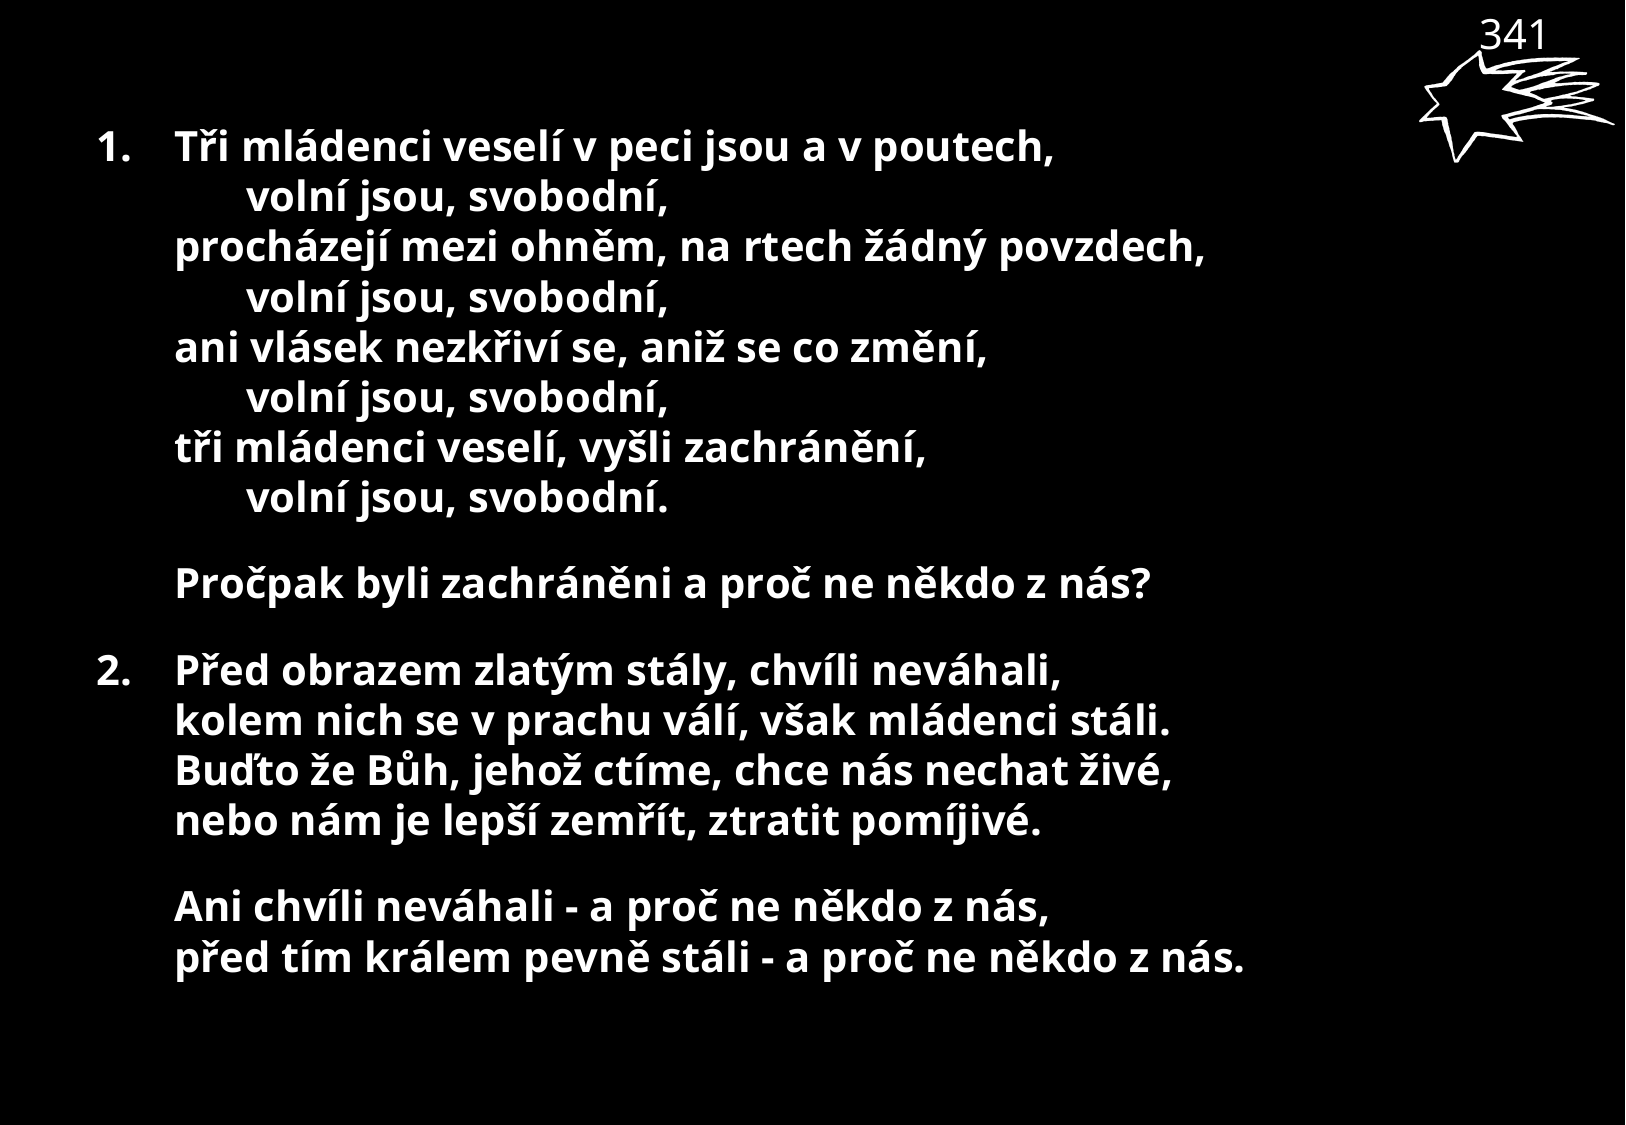

341
# 1. 	Tři mládenci veselí v peci jsou a v poutech, volní jsou, svobodní, procházejí mezi ohněm, na rtech žádný povzdech, volní jsou, svobodní, ani vlásek nezkřiví se, aniž se co změní, volní jsou, svobodní, tři mládenci veselí, vyšli zachránění, volní jsou, svobodní.
	Pročpak byli zachráněni a proč ne někdo z nás?
Před obrazem zlatým stály, chvíli neváhali,
kolem nich se v prachu válí, však mládenci stáli.
Buďto že Bůh, jehož ctíme, chce nás nechat živé,
nebo nám je lepší zemřít, ztratit pomíjivé.
	Ani chvíli neváhali - a proč ne někdo z nás,
před tím králem pevně stáli - a proč ne někdo z nás.